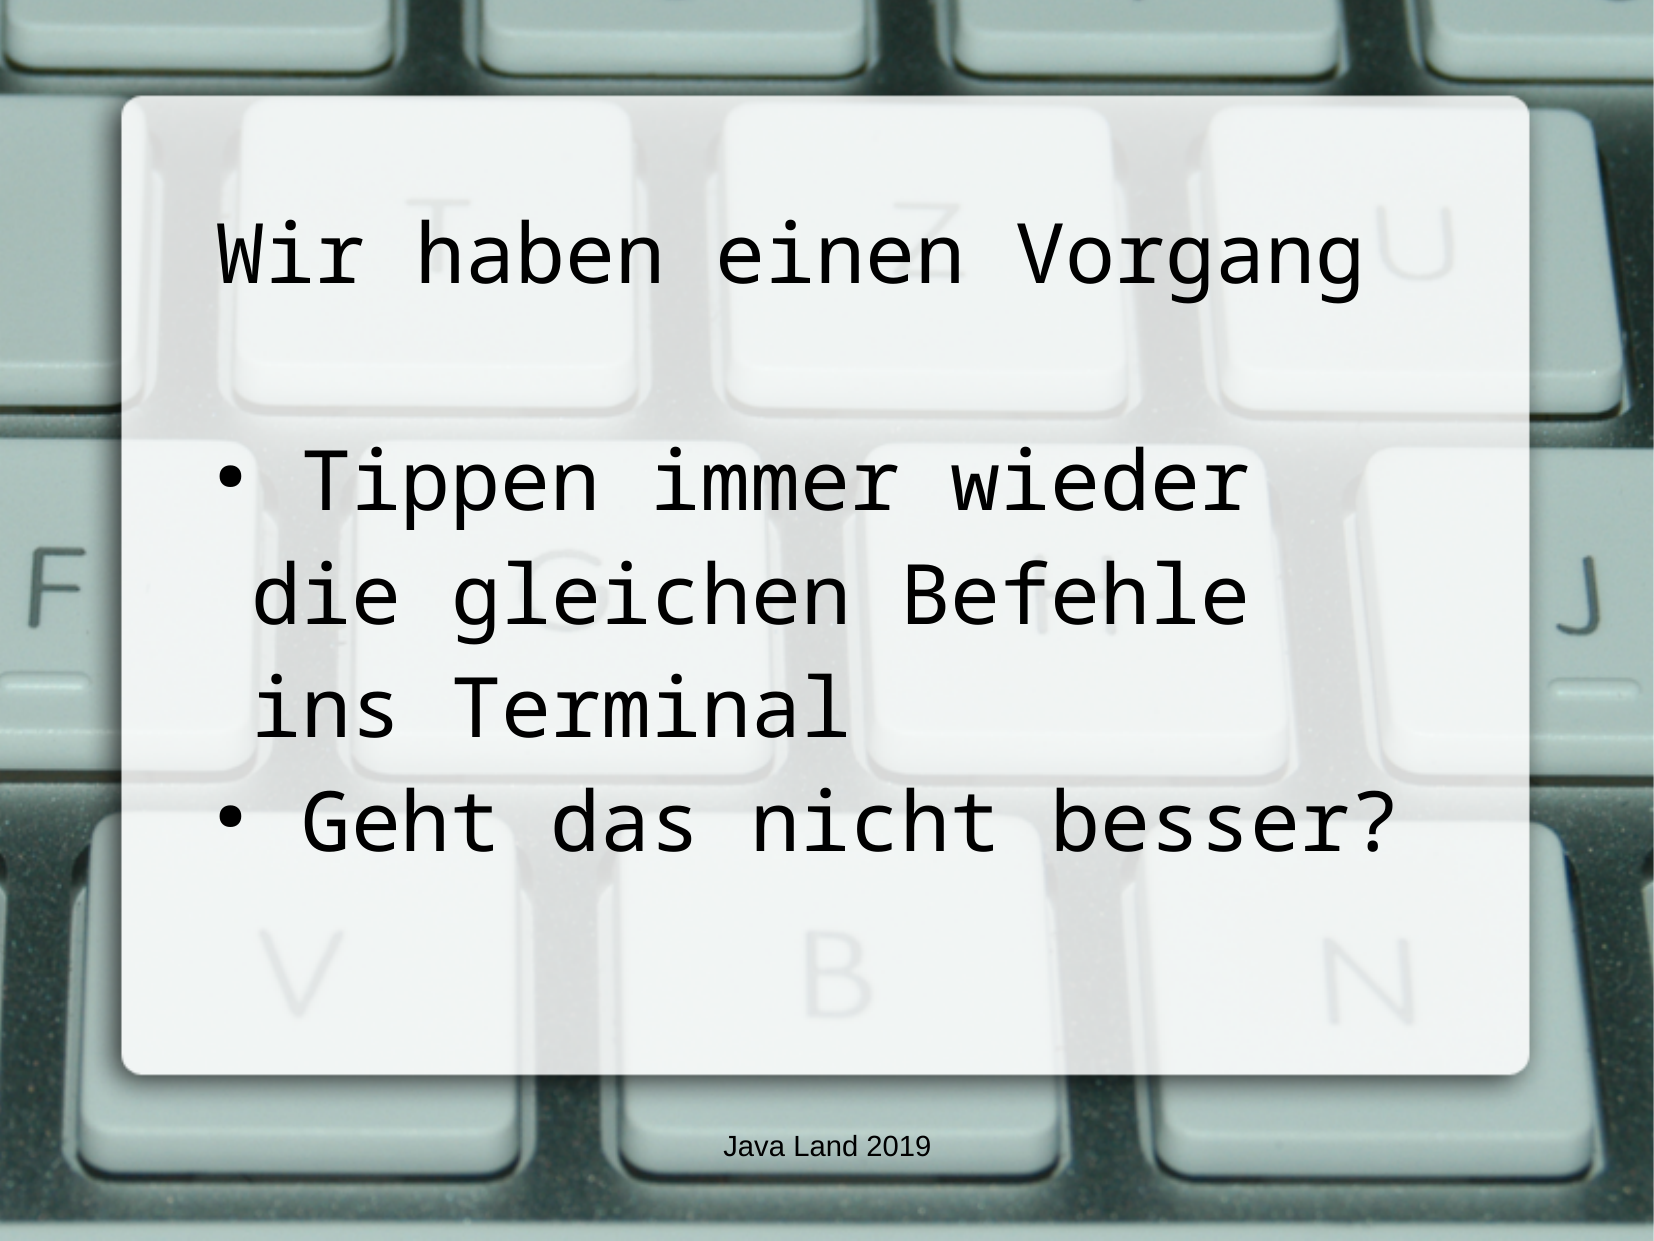

#
Wir haben einen Vorgang
 Tippen immer wieder die gleichen Befehle ins Terminal
 Geht das nicht besser?